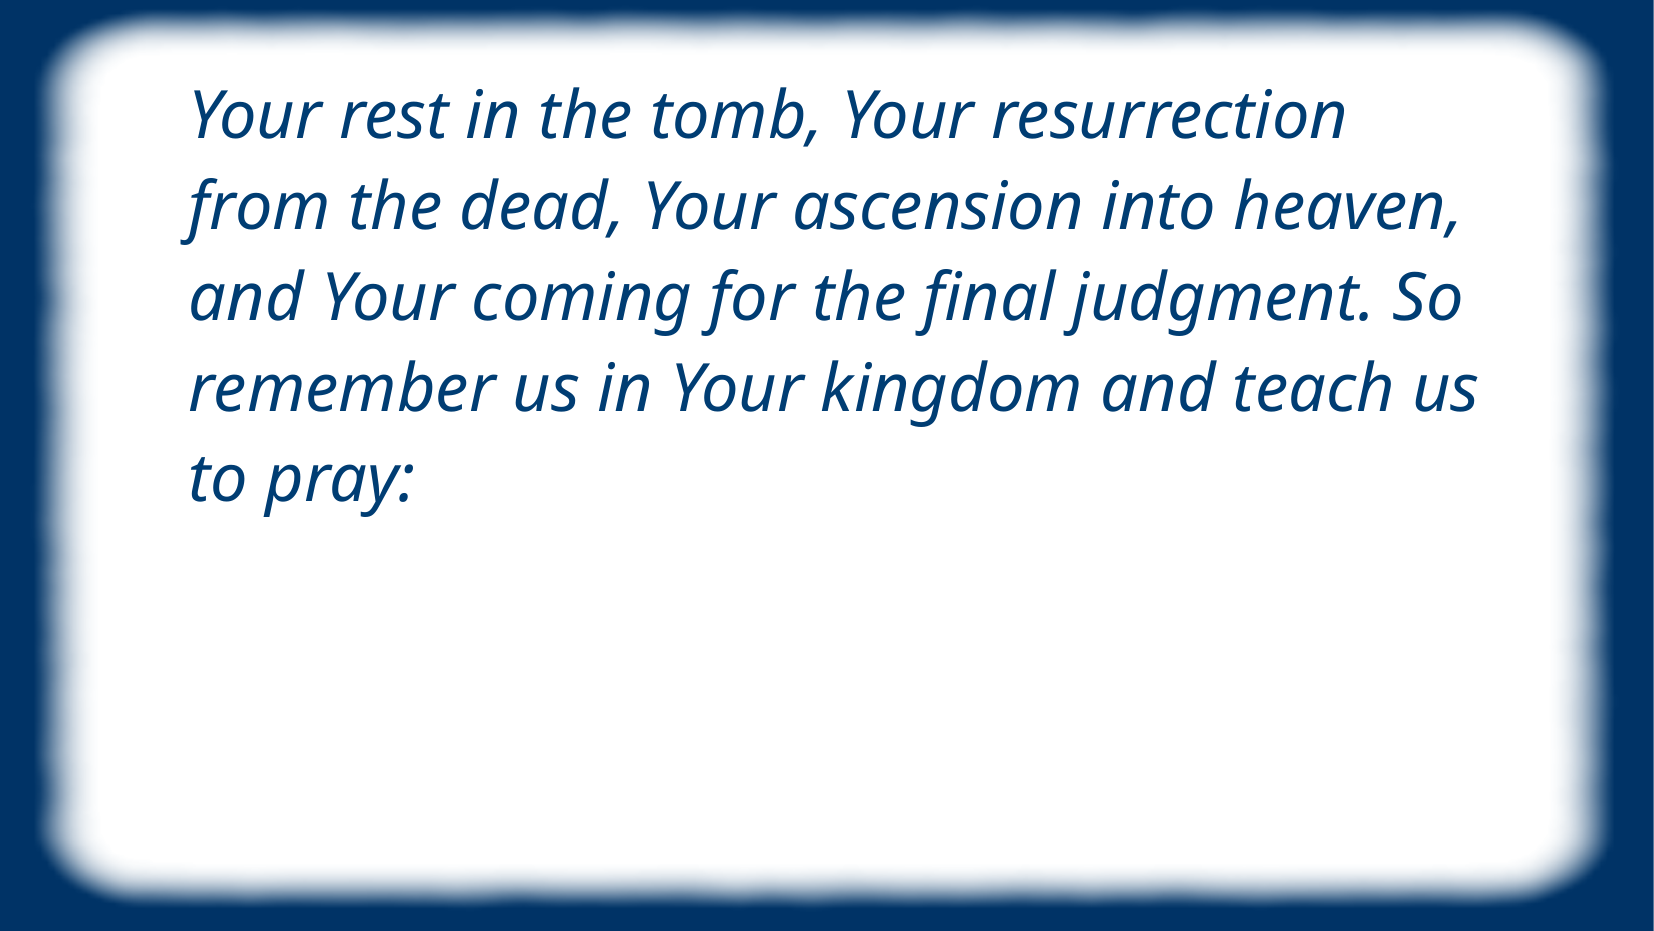

Your rest in the tomb, Your resurrection
 from the dead, Your ascension into heaven,
 and Your coming for the final judgment. So
 remember us in Your kingdom and teach us
 to pray: